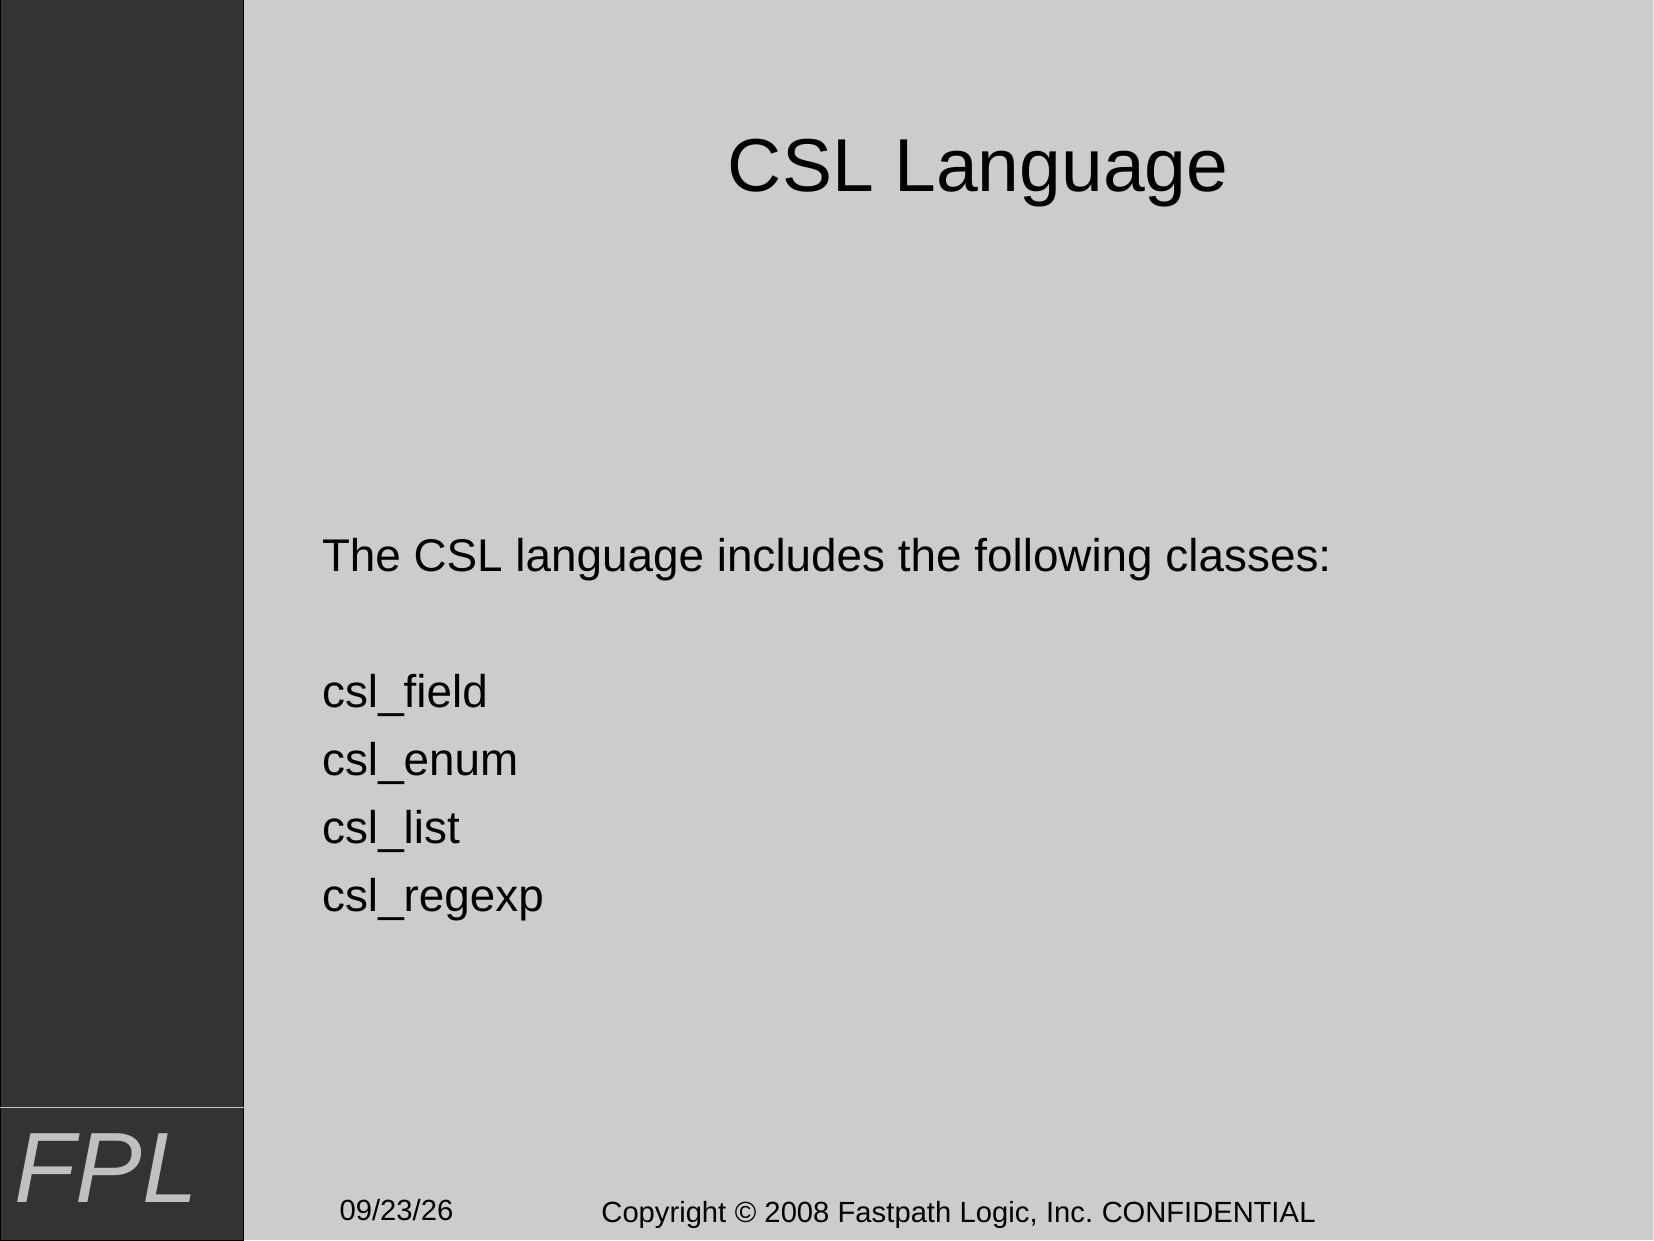

# CSL Language
The CSL language includes the following classes:
csl_field
csl_enum
csl_list
csl_regexp
Copyright Fastpath Logic Inc. @2007